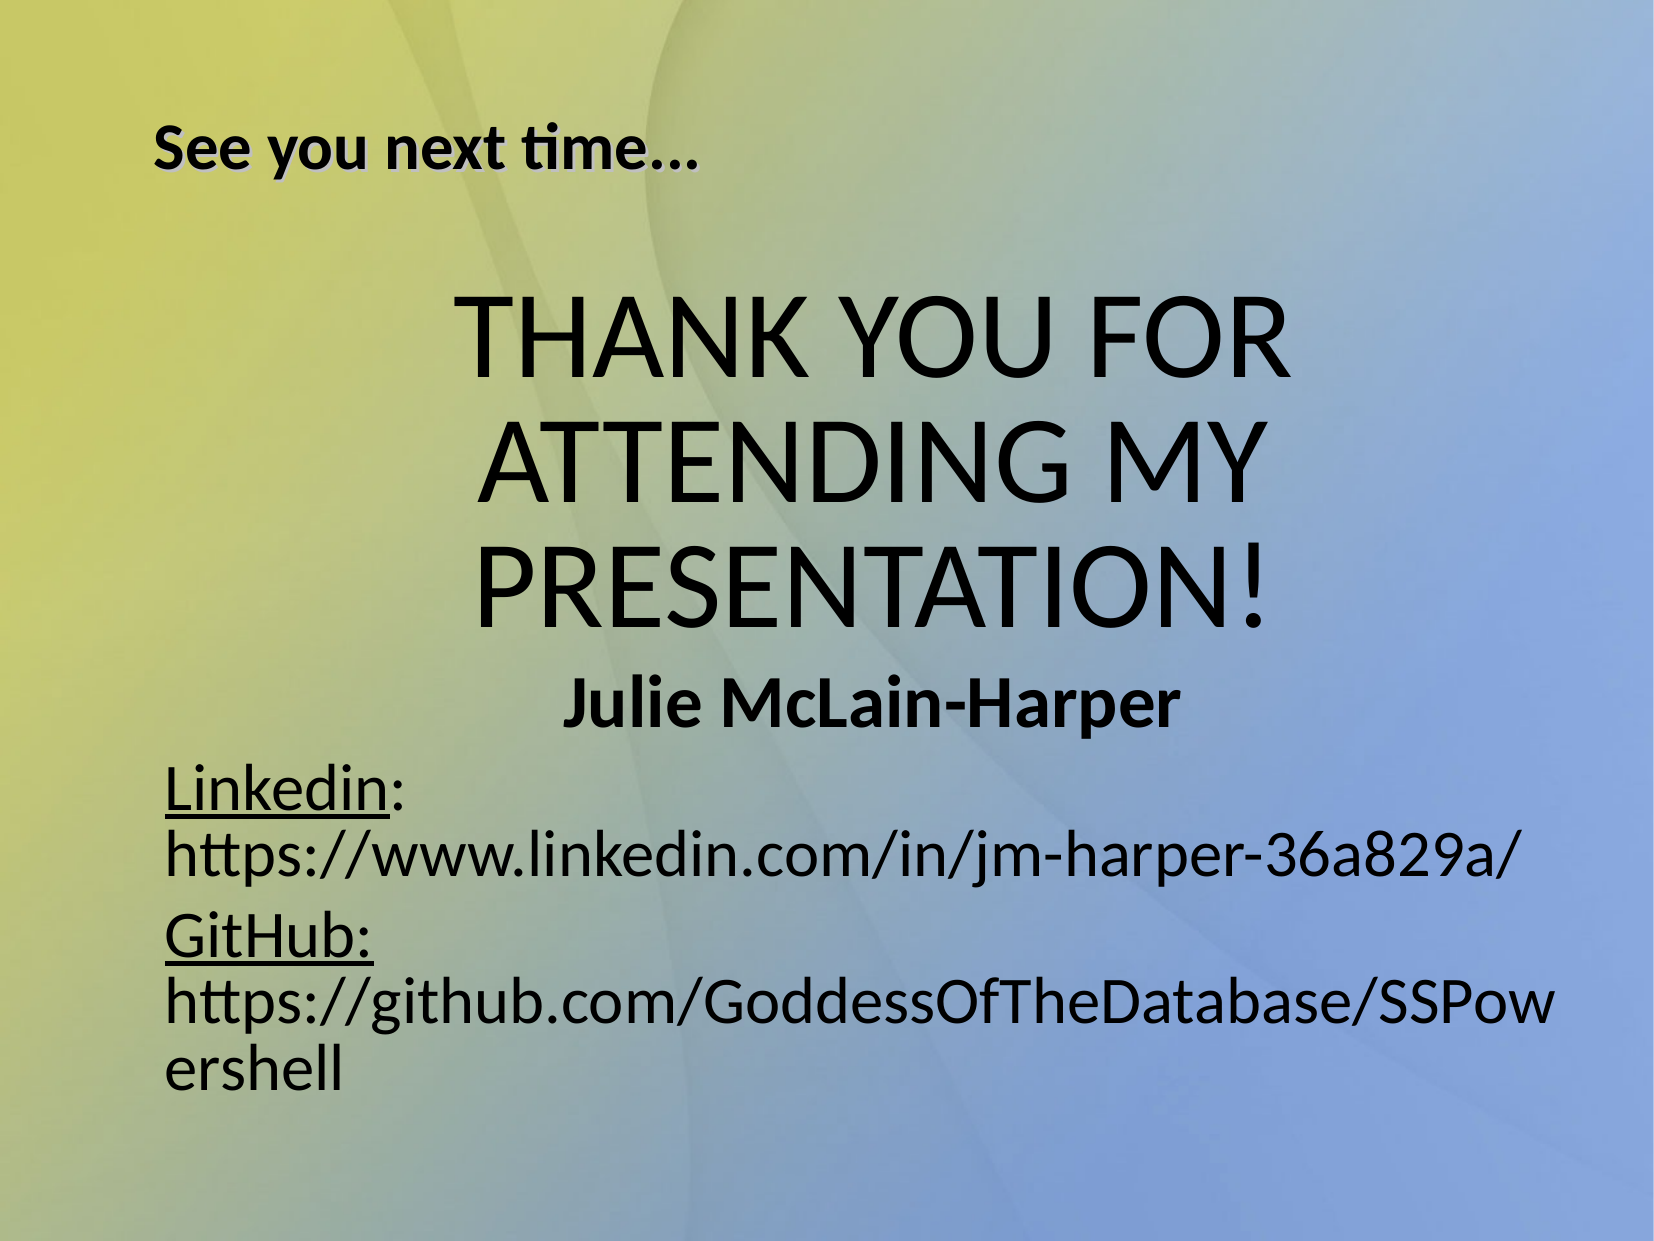

# See you next time...
THANK YOU FOR ATTENDING MY PRESENTATION!
Julie McLain-Harper
Linkedin:https://www.linkedin.com/in/jm-harper-36a829a/
GitHub: https://github.com/GoddessOfTheDatabase/SSPowershell